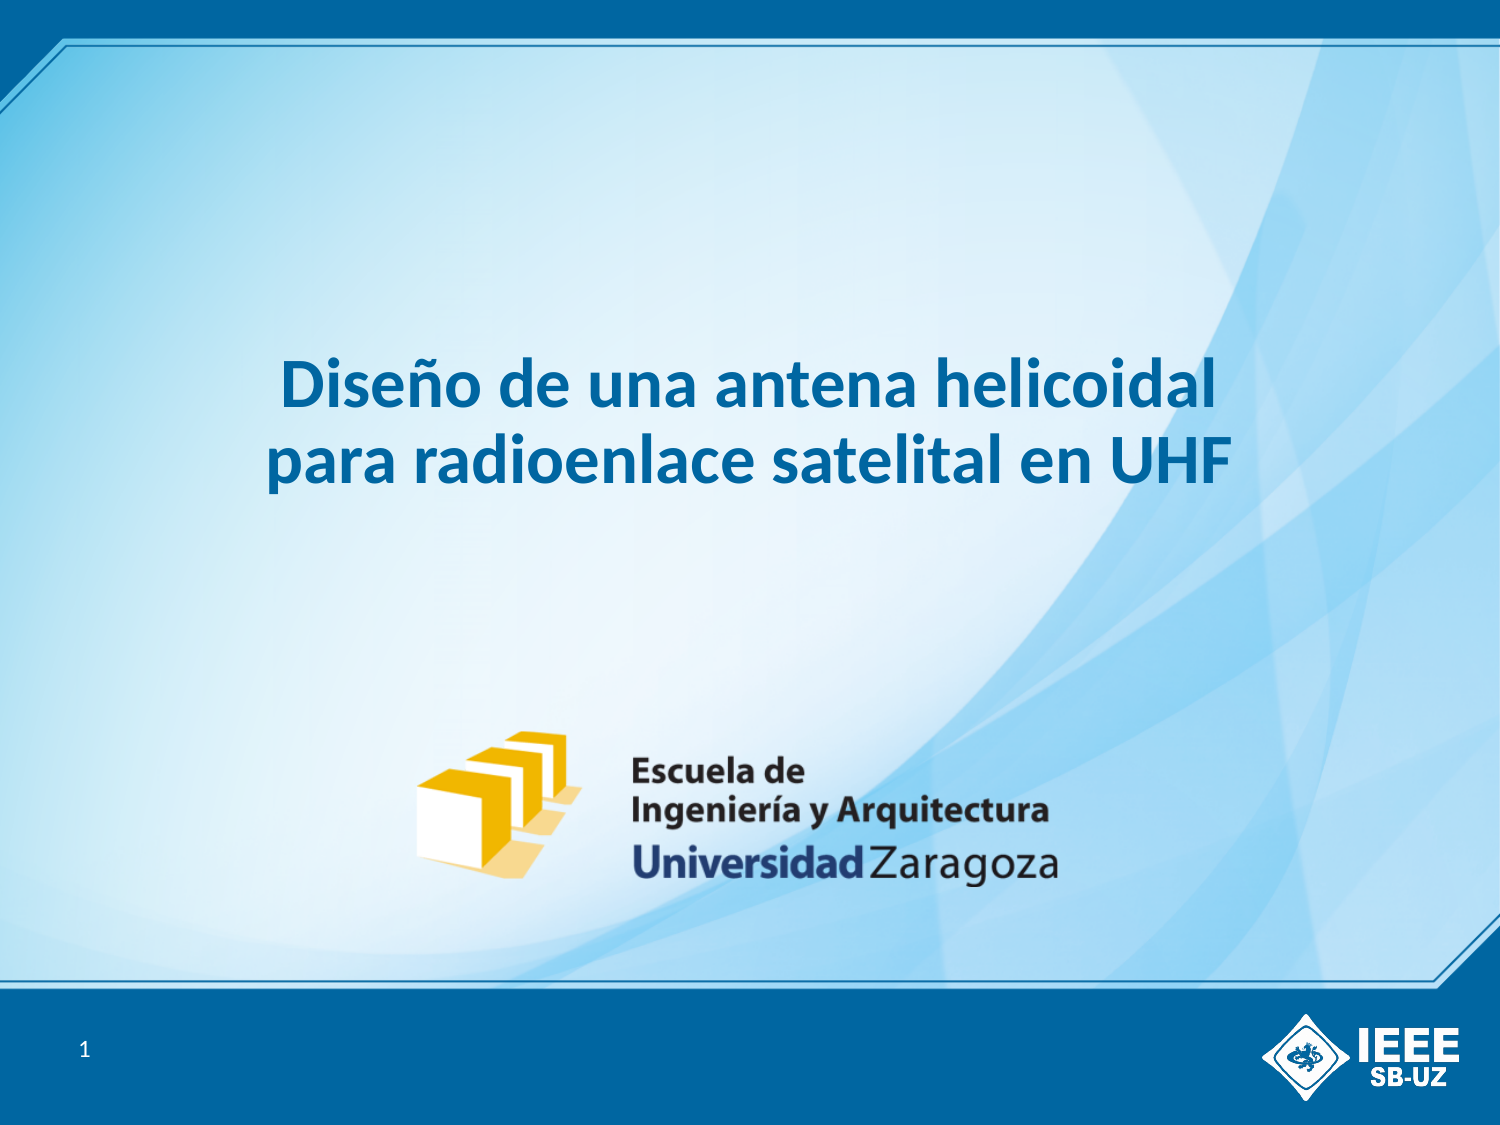

# Diseño de una antena helicoidal
para radioenlace satelital en UHF